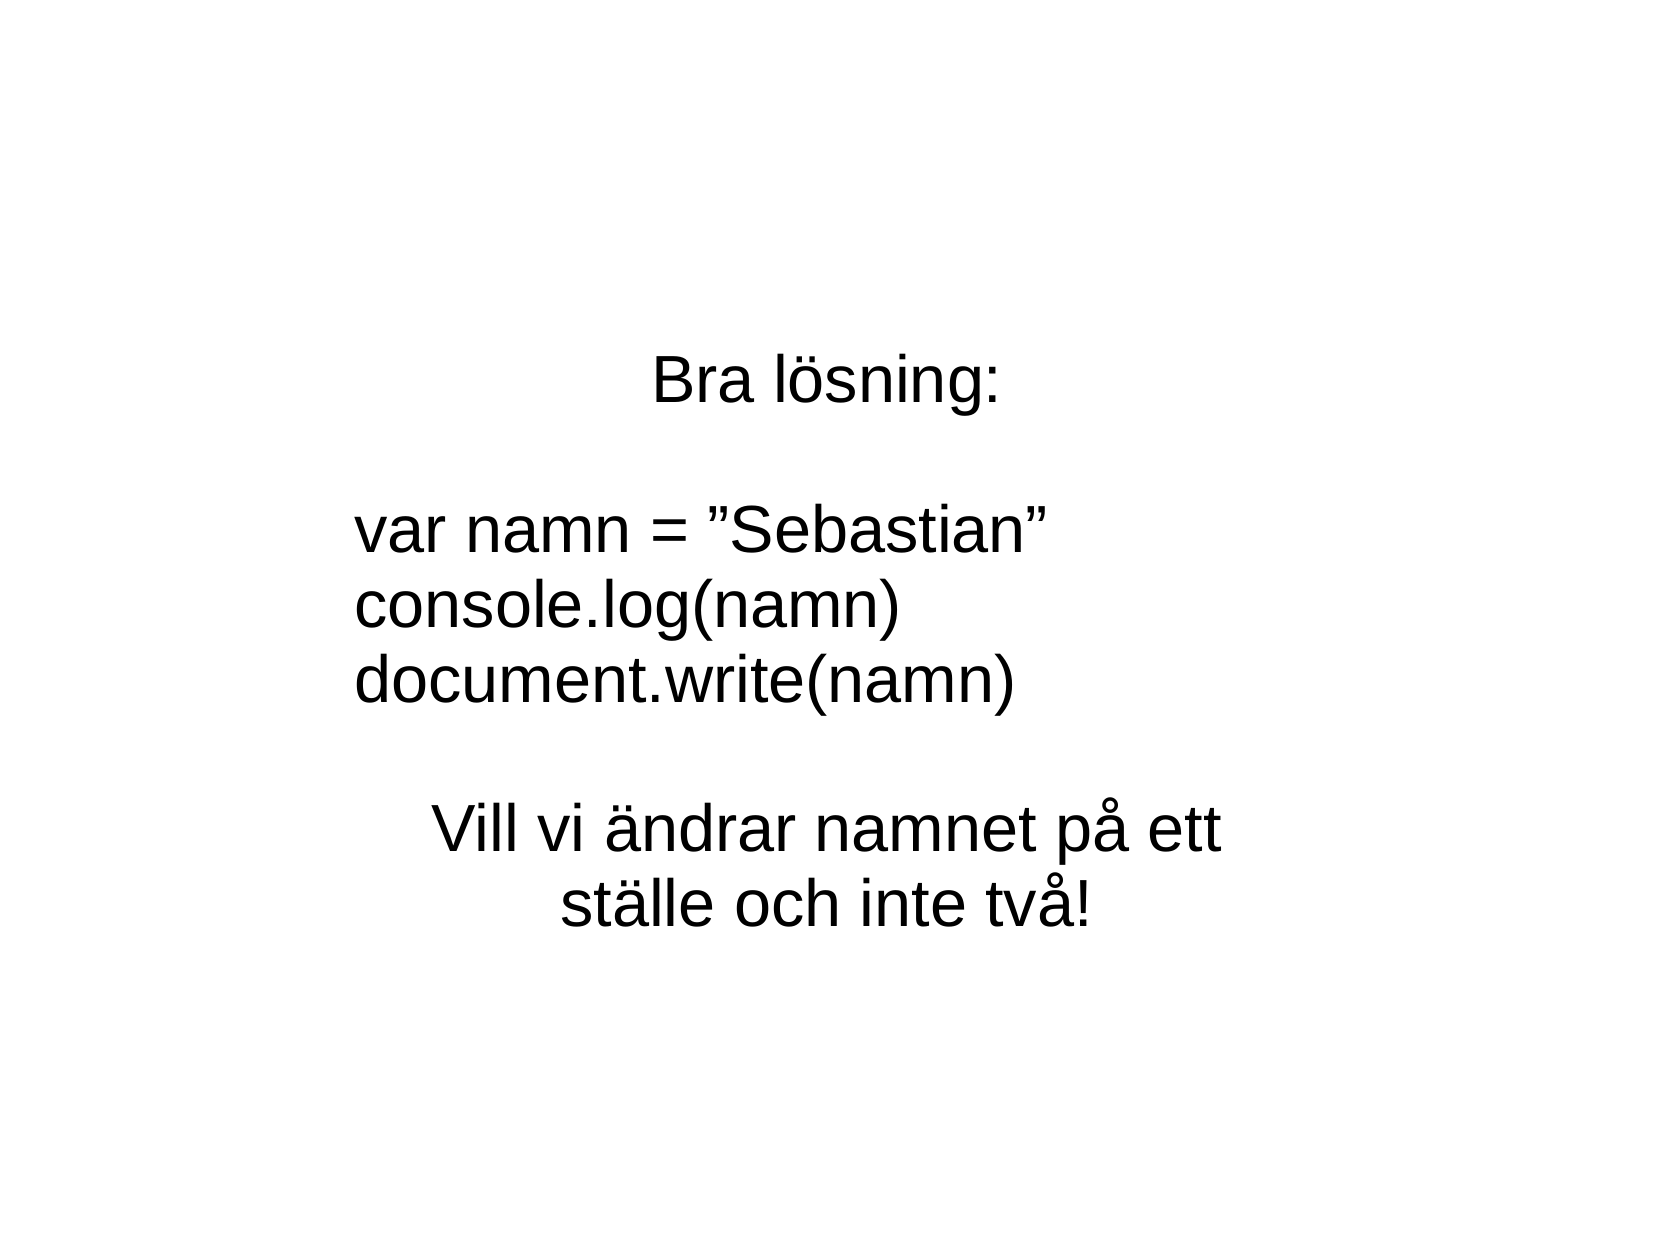

# Bra lösning:
var namn = ”Sebastian”
console.log(namn)
document.write(namn)
Vill vi ändrar namnet på ett ställe och inte två!